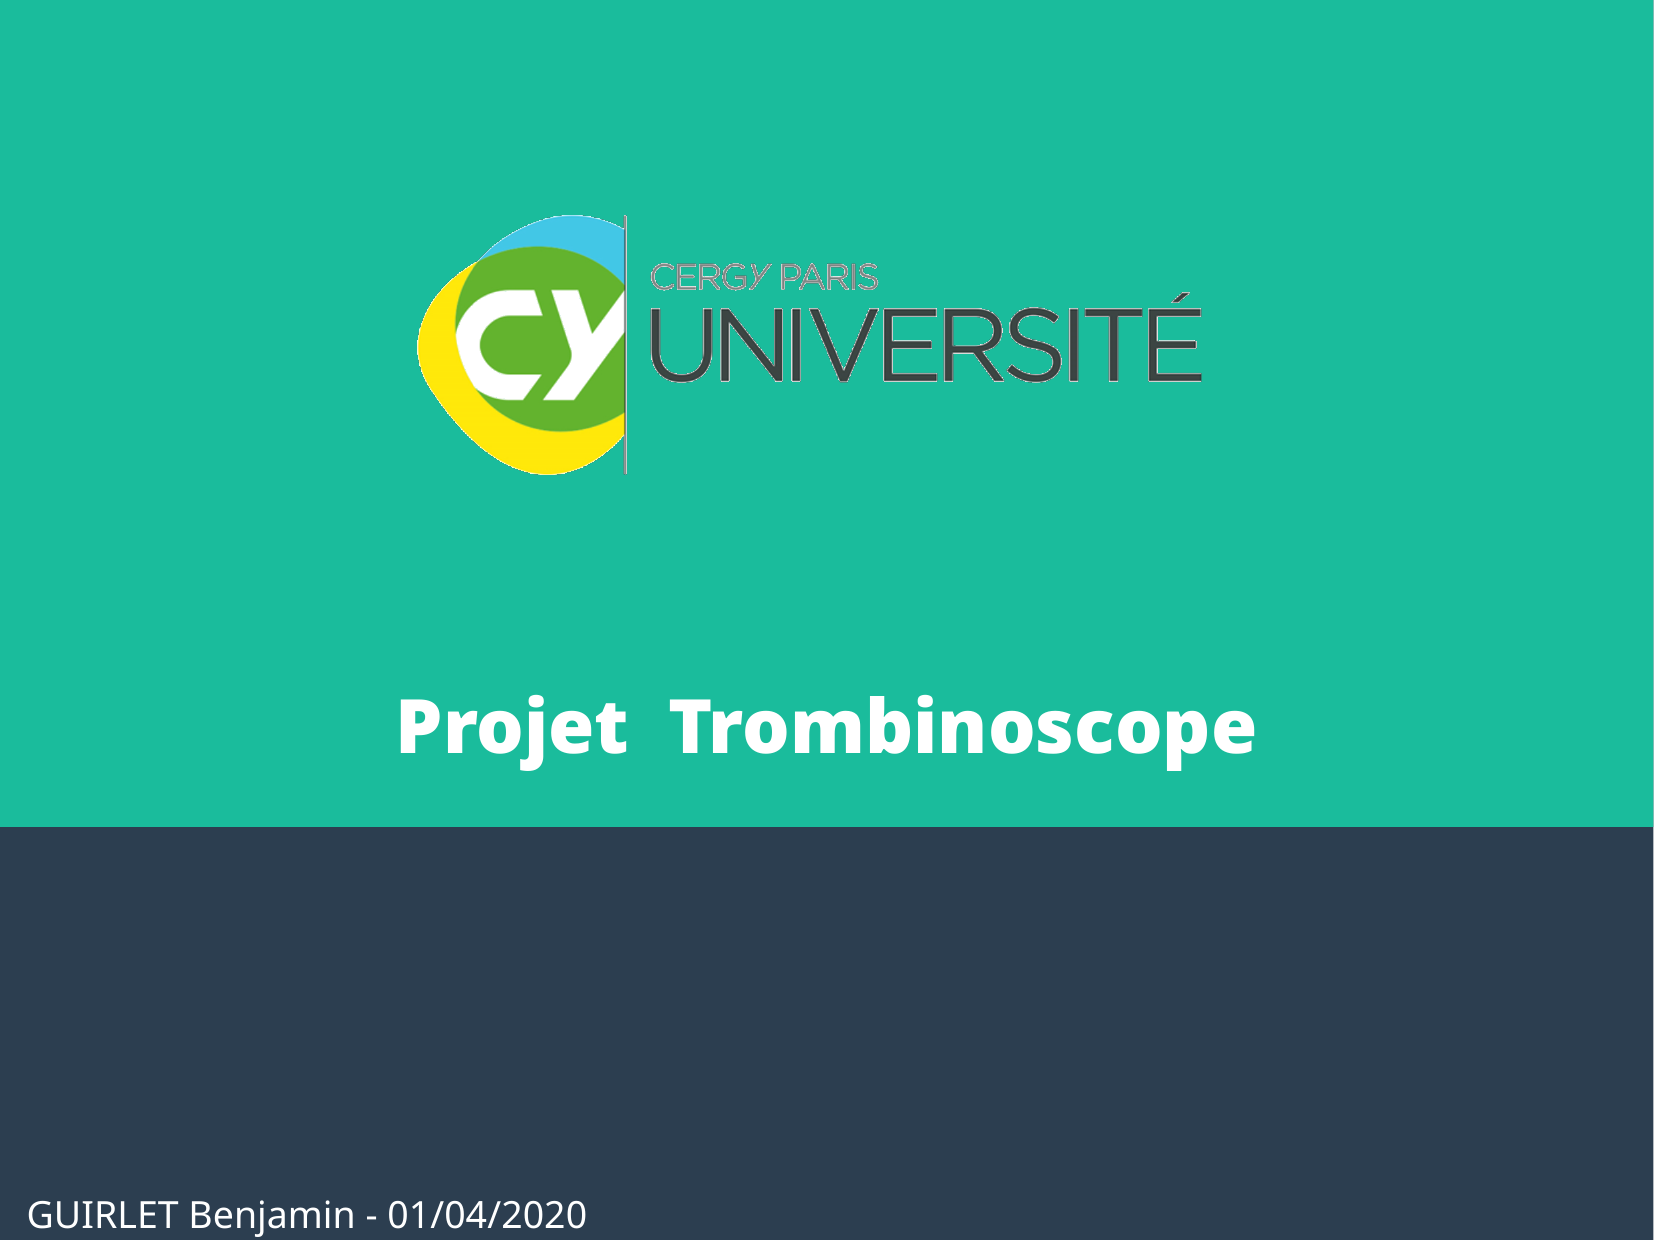

# Projet  Trombinoscope
GUIRLET Benjamin - 01/04/2020